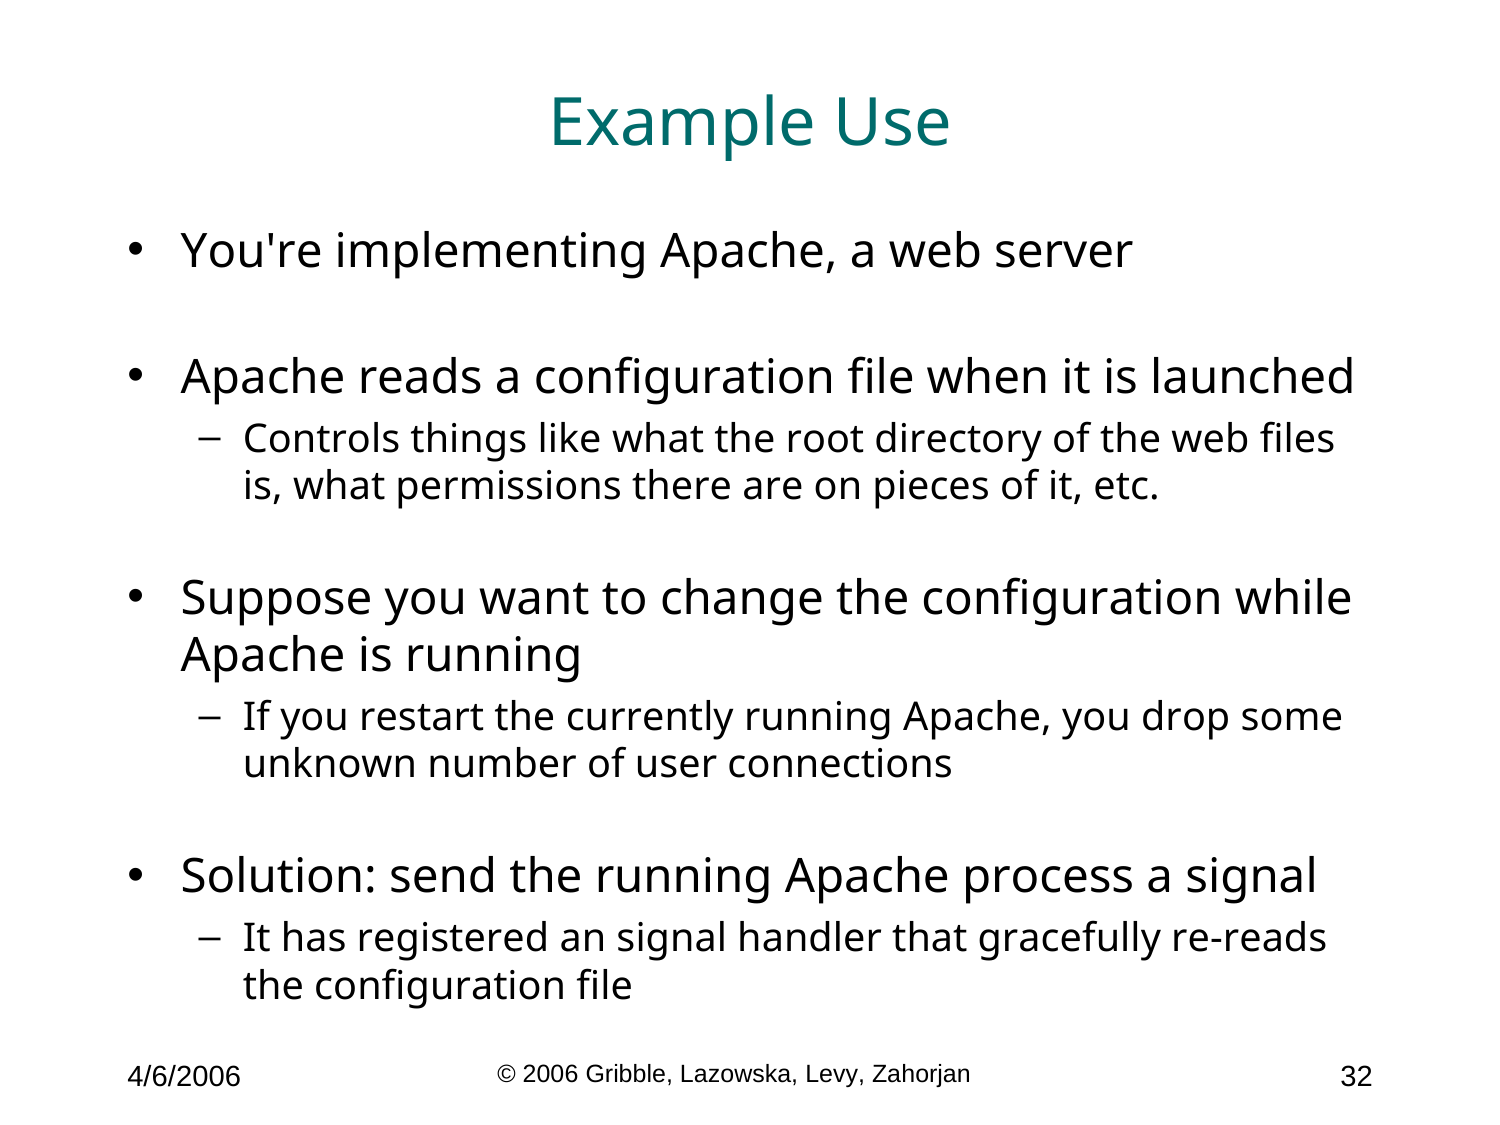

# Example Use
You're implementing Apache, a web server
Apache reads a configuration file when it is launched
Controls things like what the root directory of the web files is, what permissions there are on pieces of it, etc.
Suppose you want to change the configuration while Apache is running
If you restart the currently running Apache, you drop some unknown number of user connections
Solution: send the running Apache process a signal
It has registered an signal handler that gracefully re-reads the configuration file
32